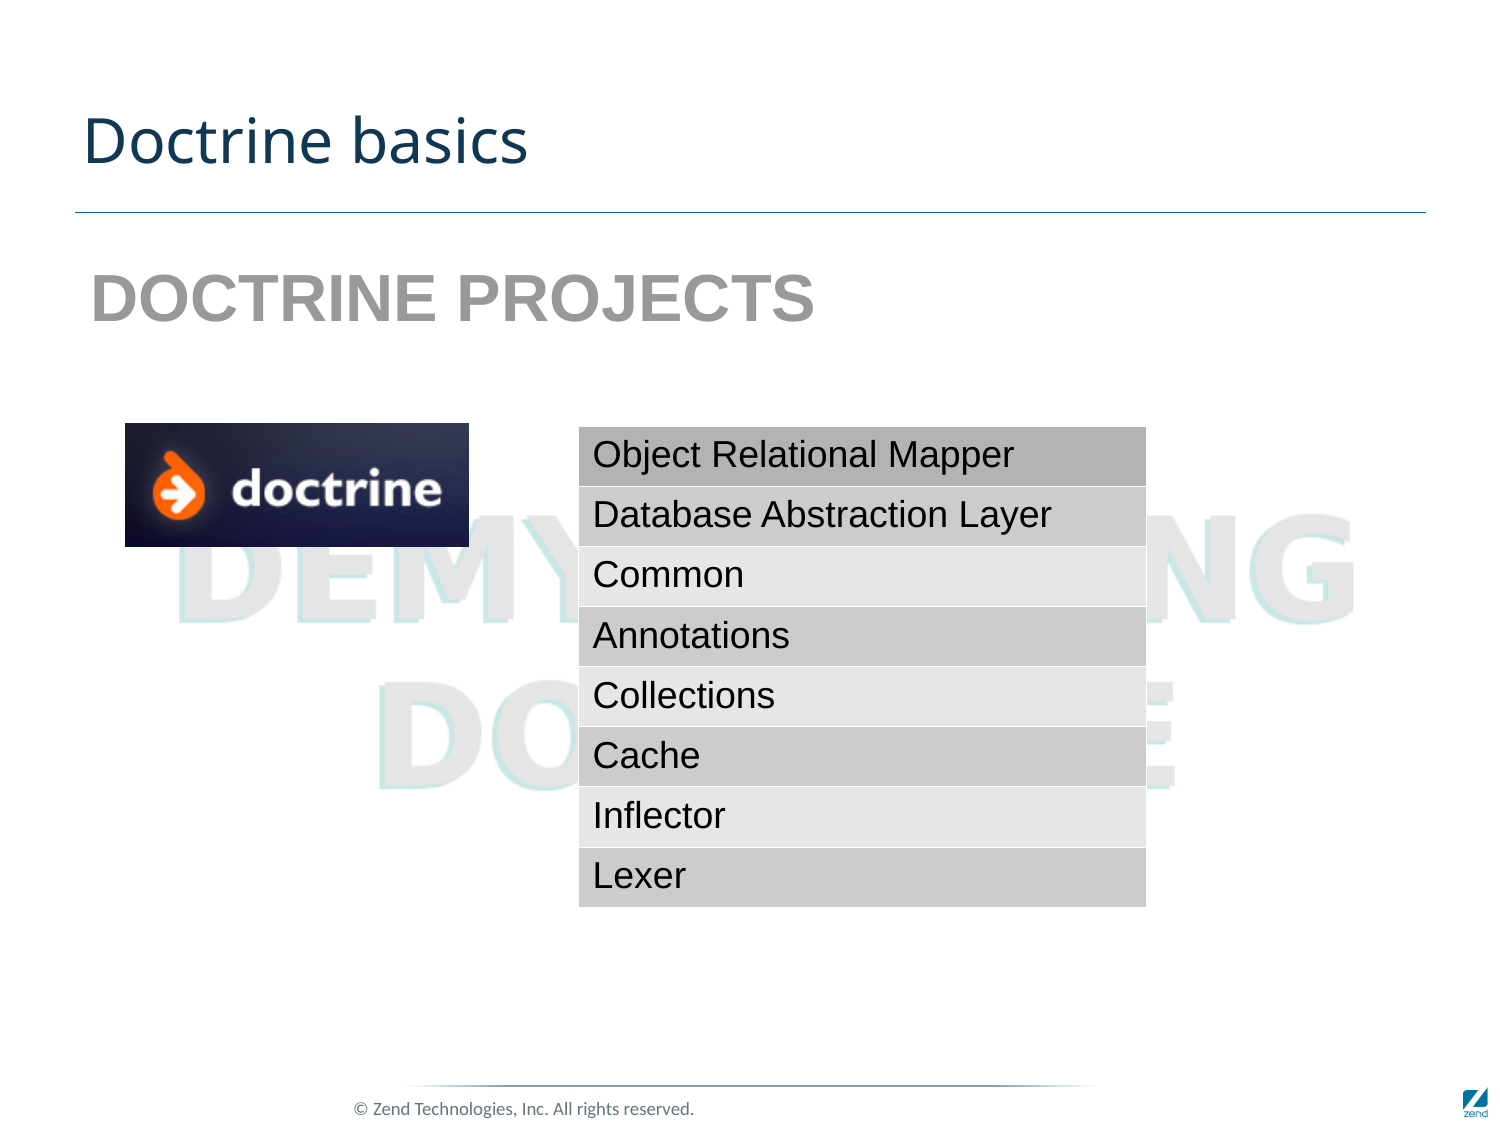

# Doctrine basics
doctrine projects
| Object Relational Mapper |
| --- |
| Database Abstraction Layer |
| Common |
| Annotations |
| Collections |
| Cache |
| Inflector |
| Lexer |